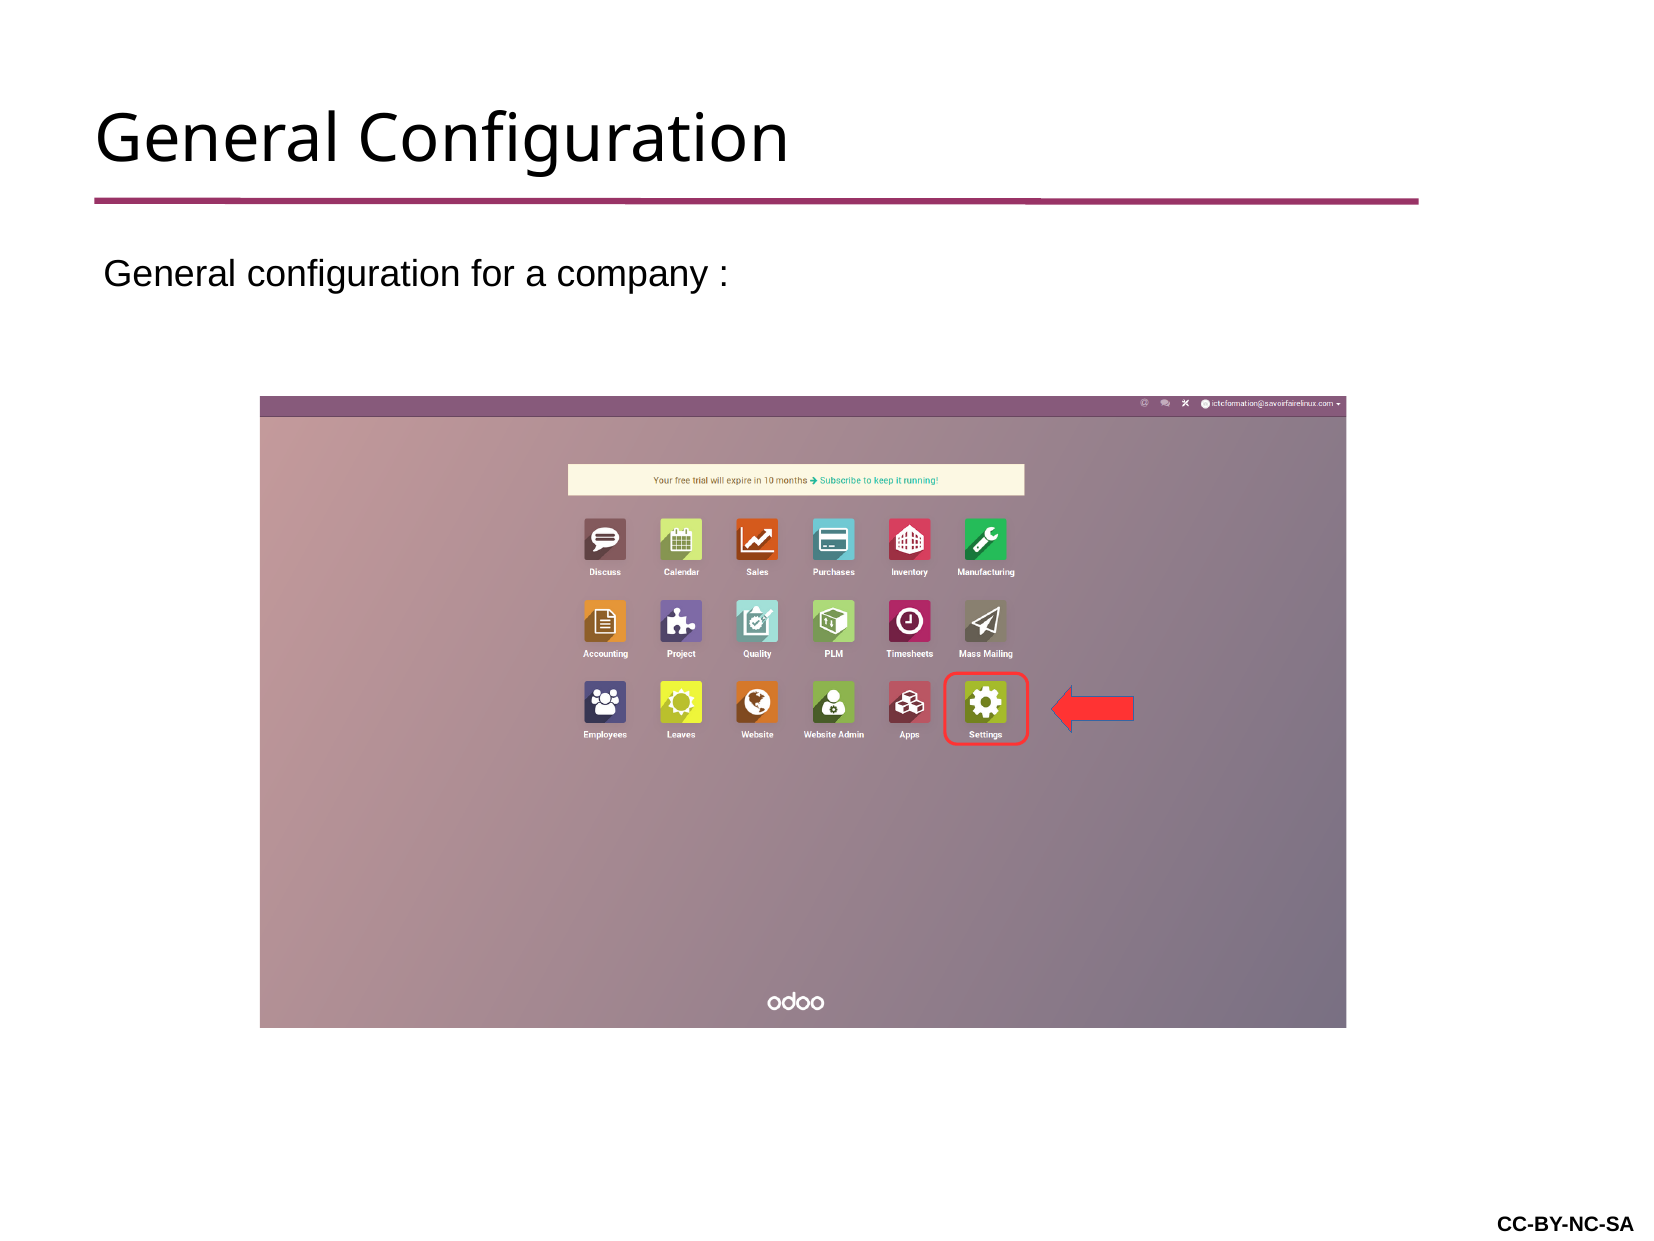

# General Configuration
General configuration for a company :
CC-BY-NC-SA